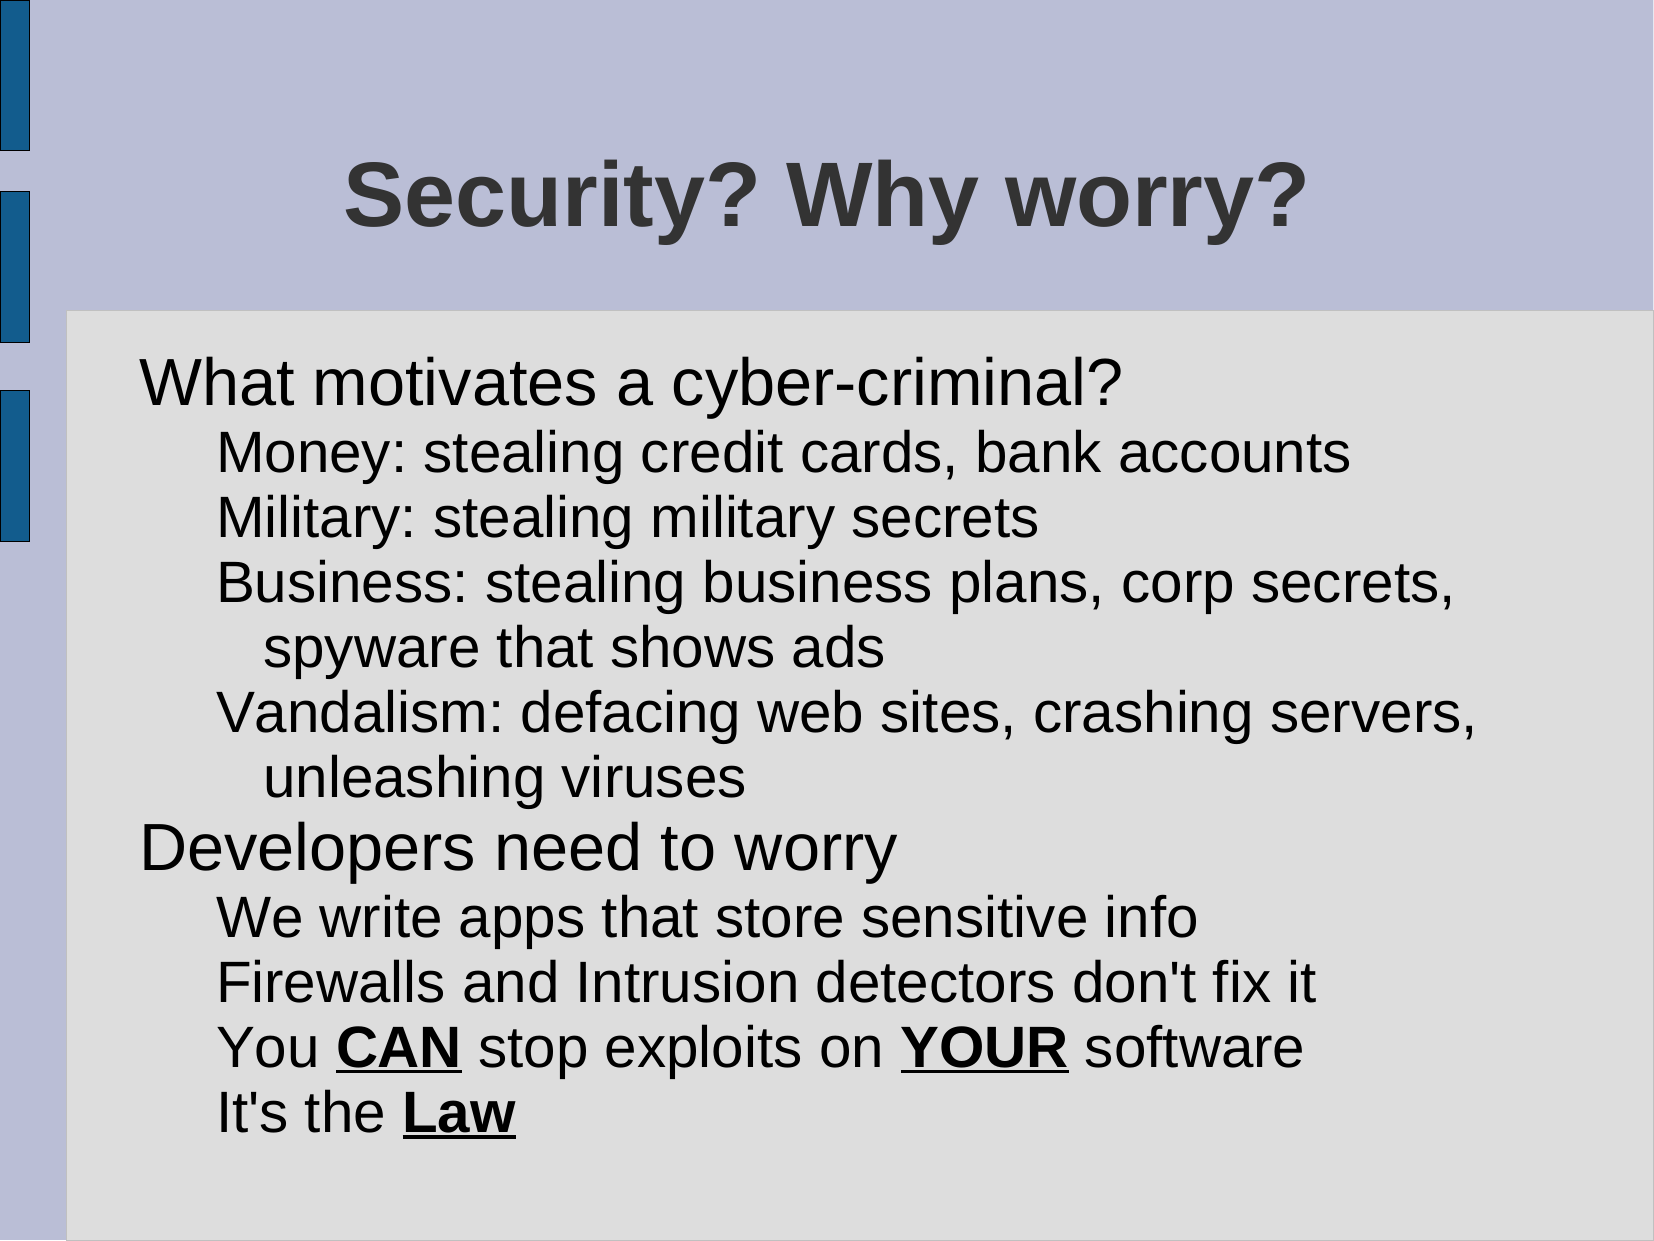

# Security? Why worry?
What motivates a cyber-criminal?
Money: stealing credit cards, bank accounts
Military: stealing military secrets
Business: stealing business plans, corp secrets, spyware that shows ads
Vandalism: defacing web sites, crashing servers, unleashing viruses
Developers need to worry
We write apps that store sensitive info
Firewalls and Intrusion detectors don't fix it
You CAN stop exploits on YOUR software
It's the Law